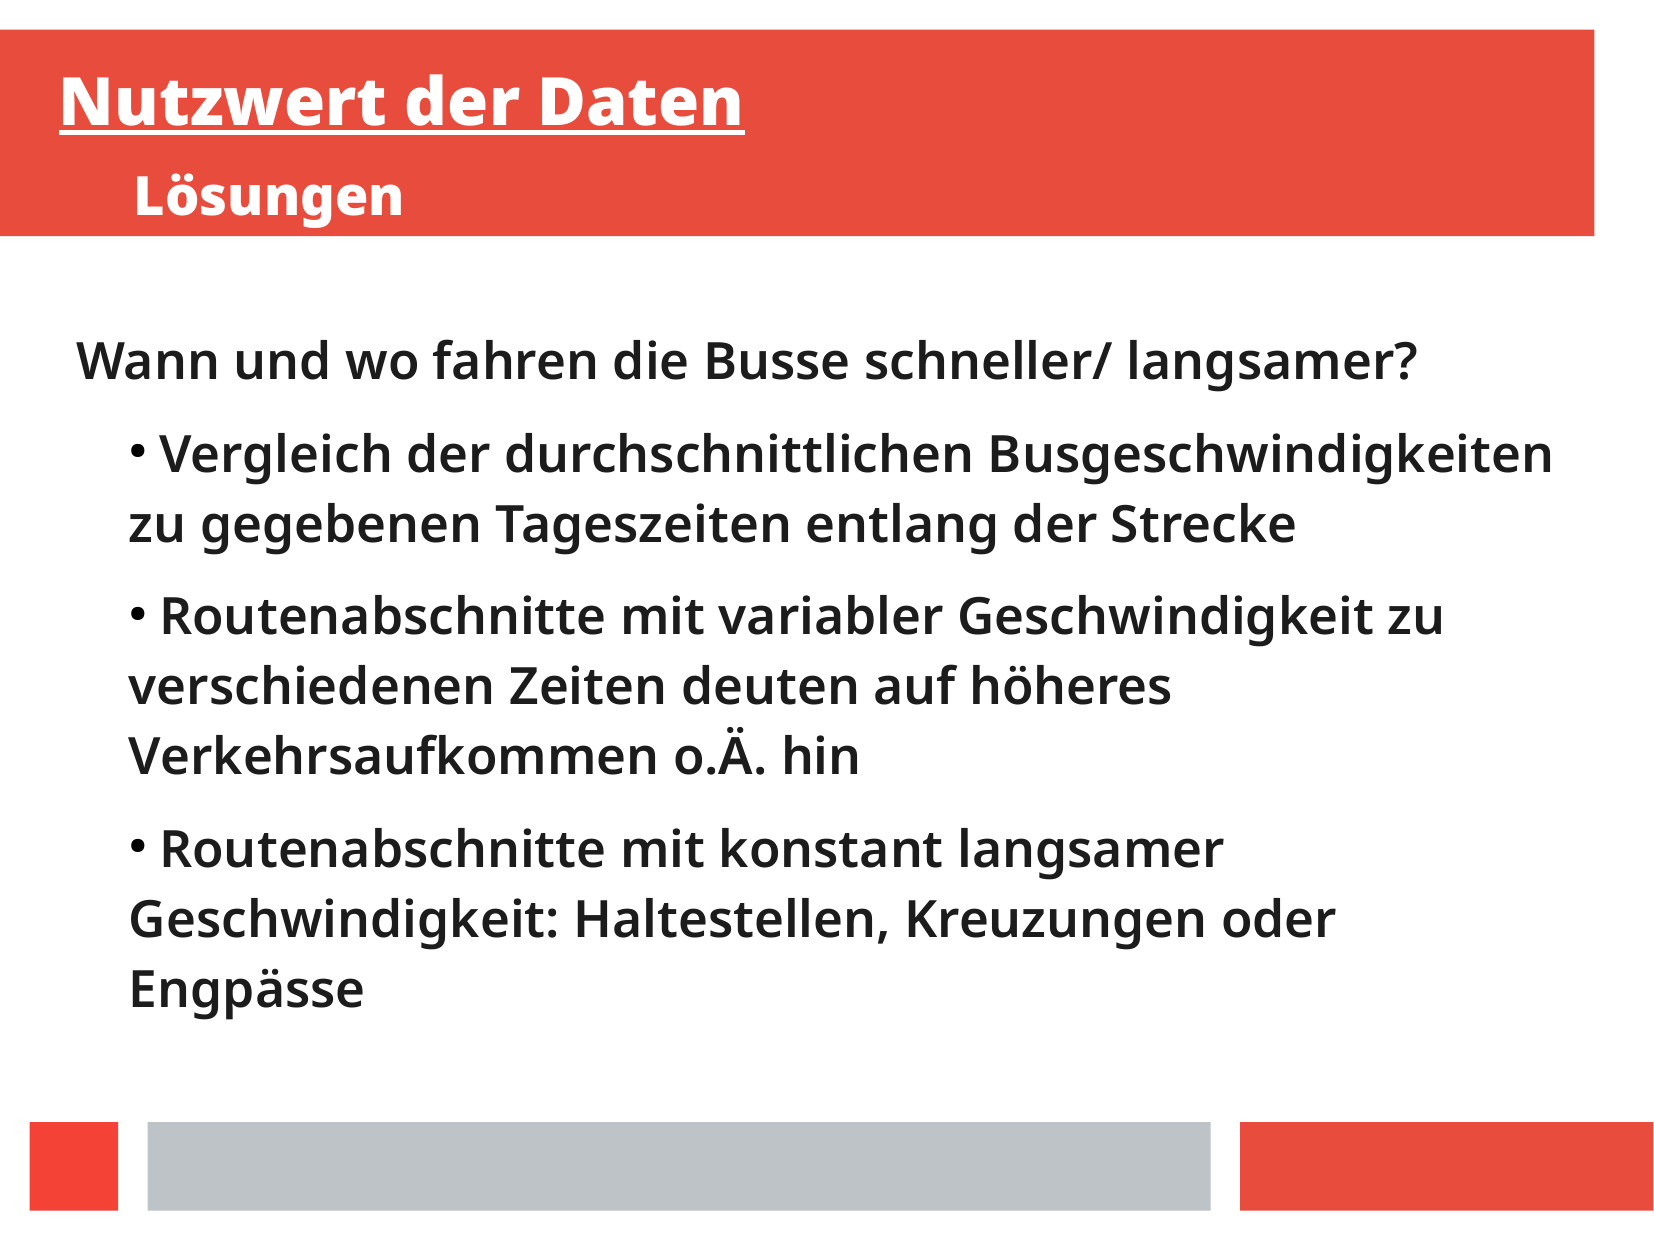

# Nutzwert der Daten Lösungen
Wann und wo fahren die Busse schneller/ langsamer?
 Vergleich der durchschnittlichen Busgeschwindigkeiten zu gegebenen Tageszeiten entlang der Strecke
 Routenabschnitte mit variabler Geschwindigkeit zu verschiedenen Zeiten deuten auf höheres Verkehrsaufkommen o.Ä. hin
 Routenabschnitte mit konstant langsamer Geschwindigkeit: Haltestellen, Kreuzungen oder Engpässe